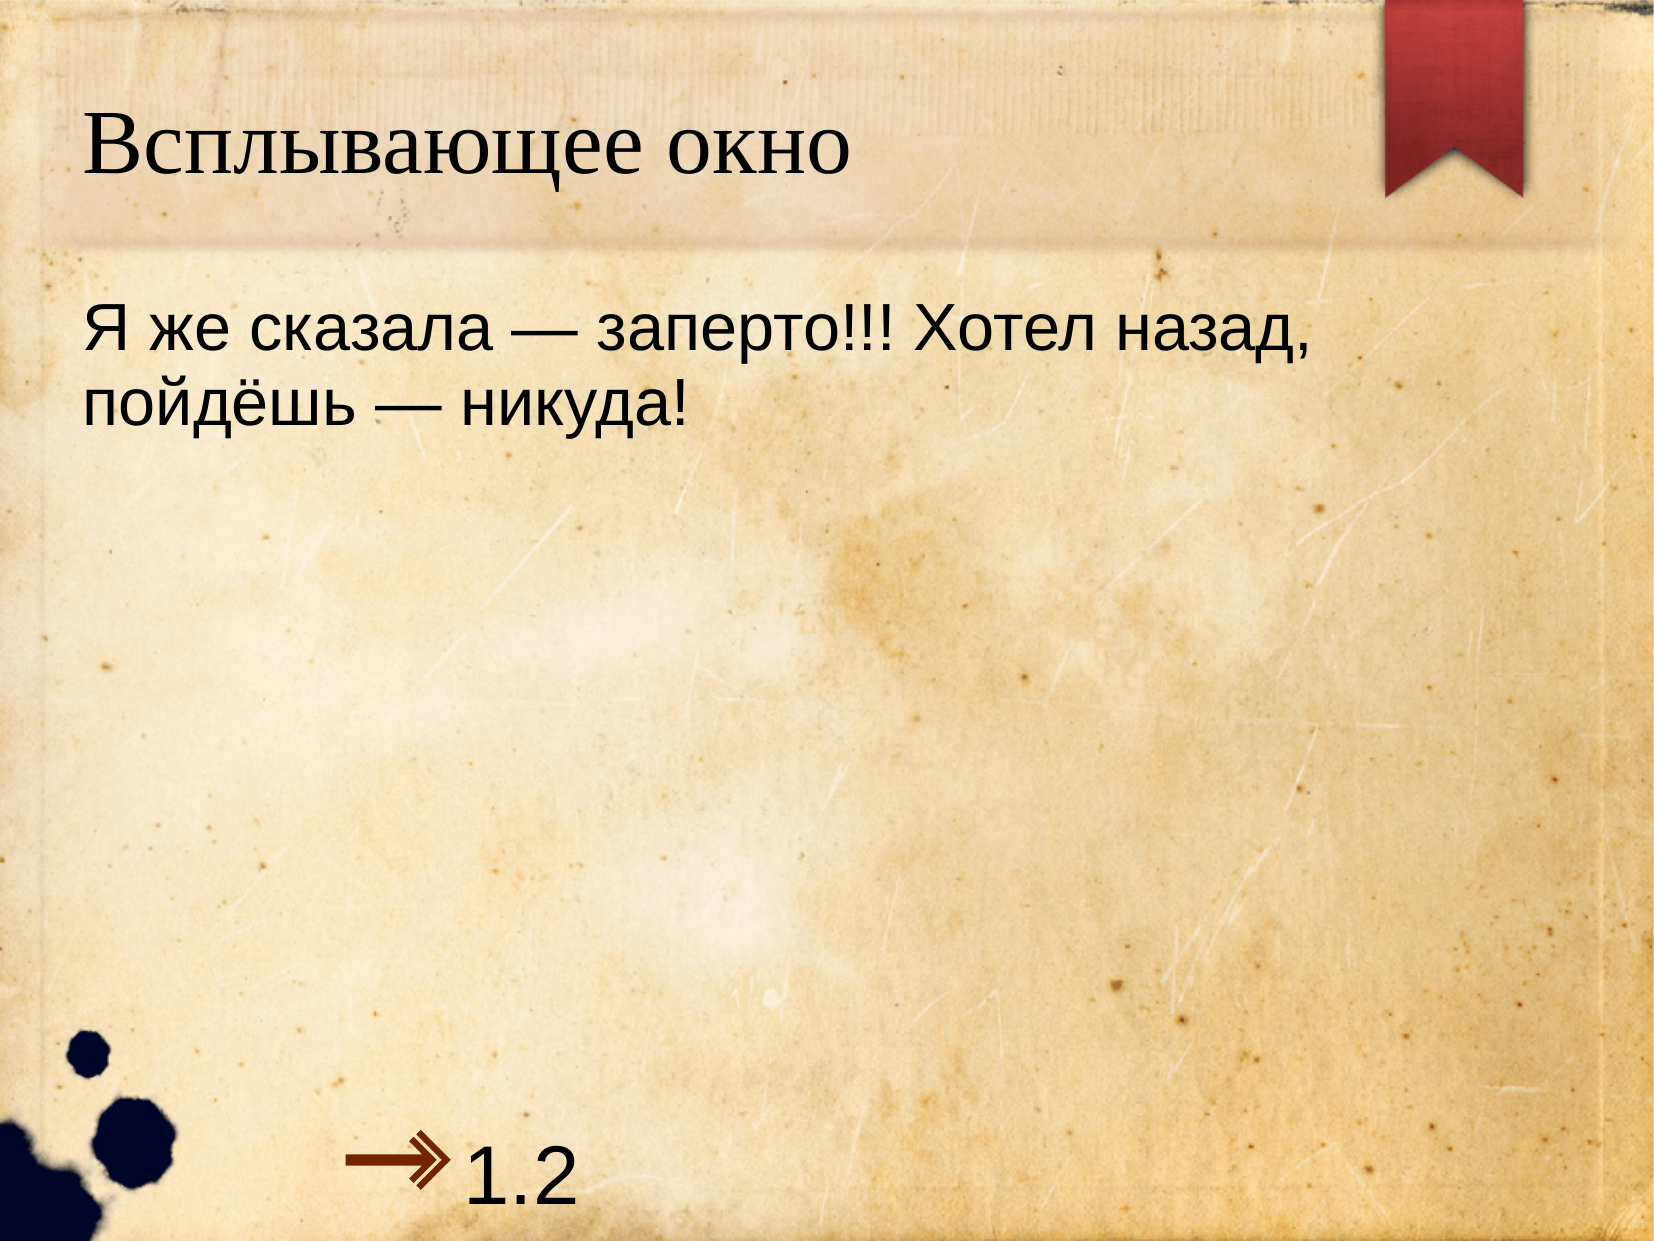

# Всплывающее окно
Я же сказала — заперто!!! Хотел назад, пойдёшь — никуда!
1.2